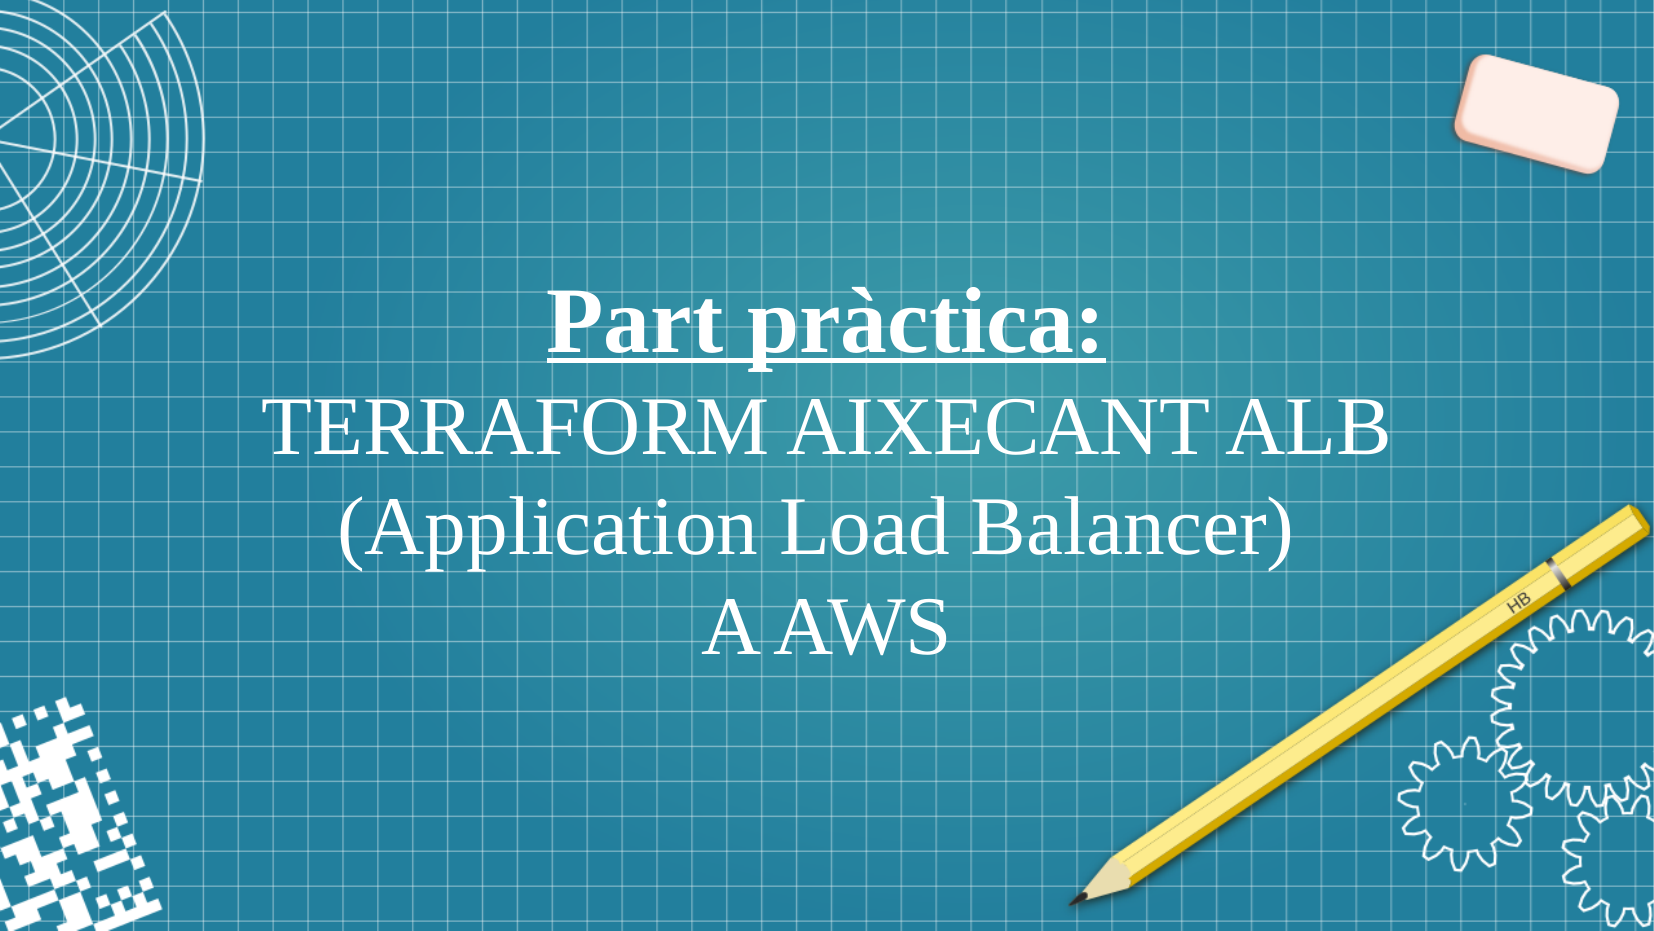

Part pràctica:
TERRAFORM AIXECANT ALB (Application Load Balancer)
A AWS